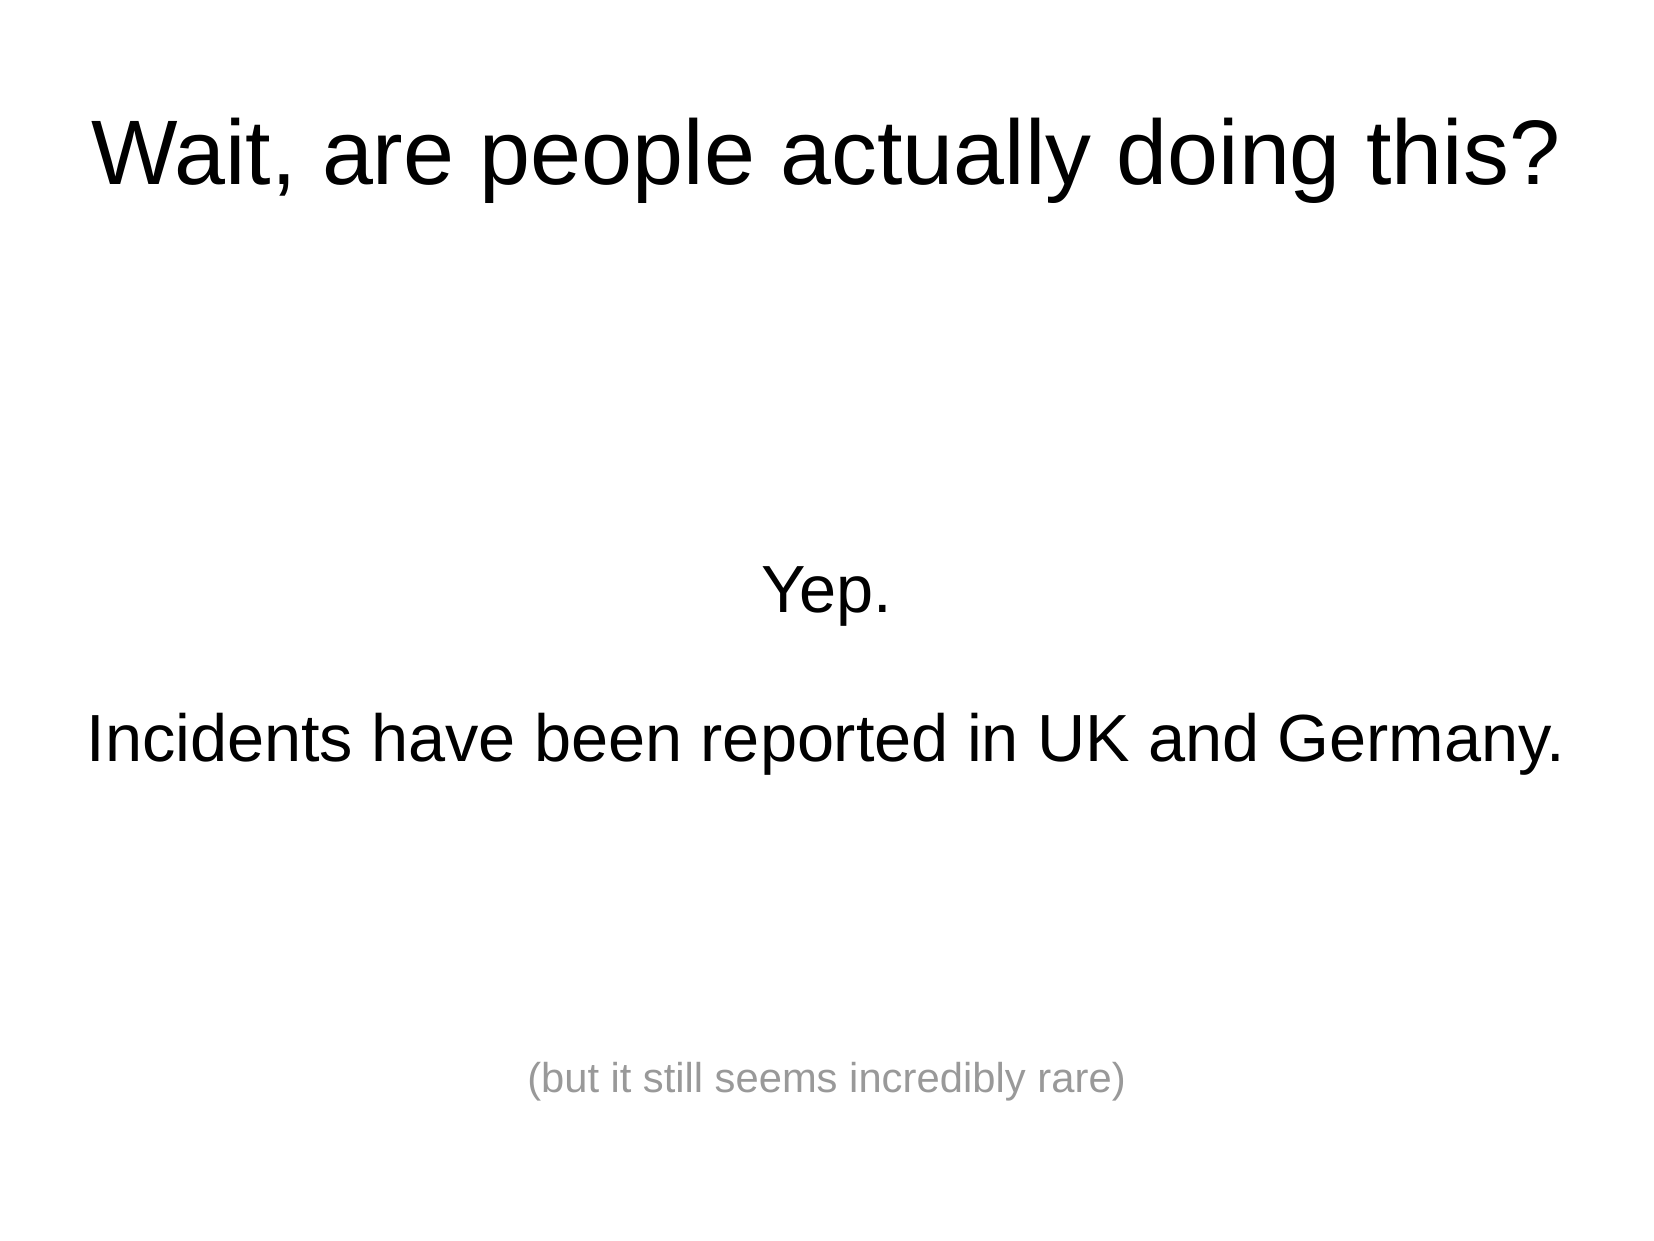

# Wait, are people actually doing this?
Yep.
Incidents have been reported in UK and Germany.
(but it still seems incredibly rare)